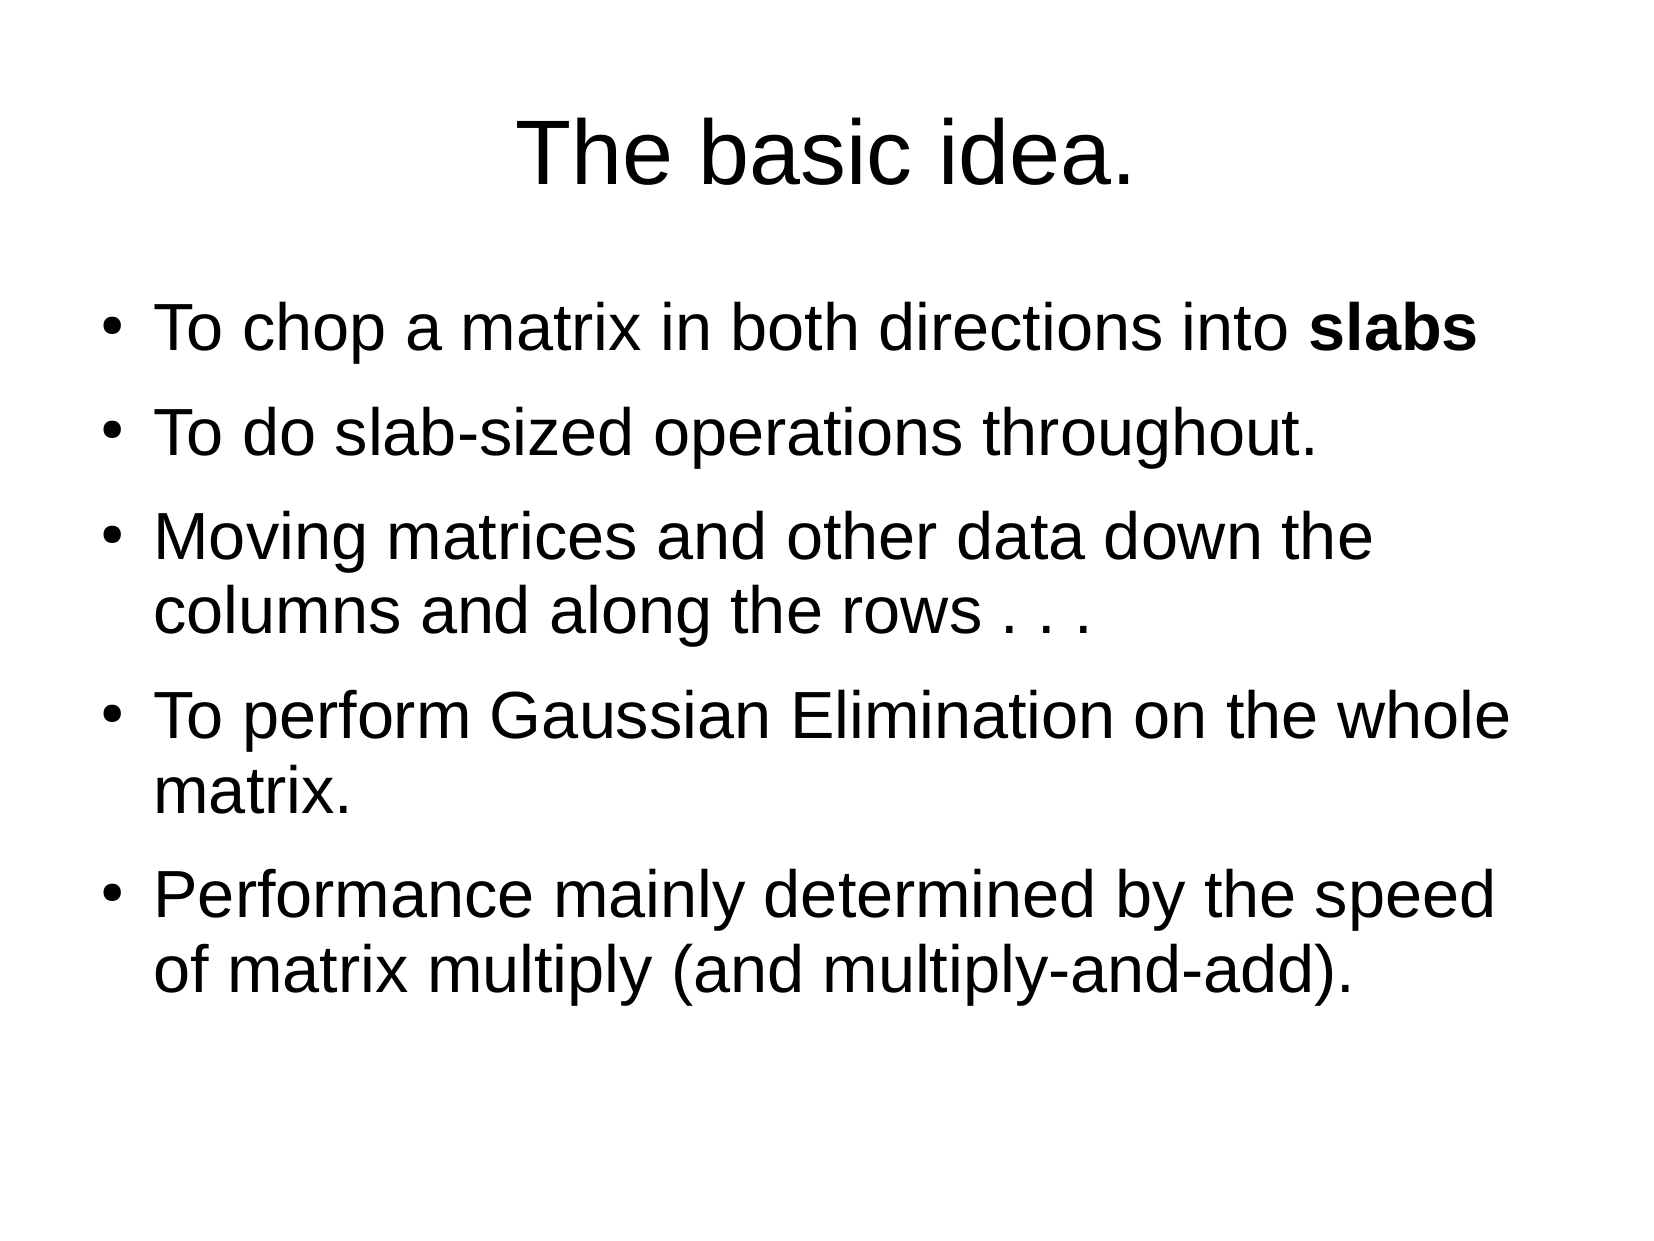

# The basic idea.
To chop a matrix in both directions into slabs
To do slab-sized operations throughout.
Moving matrices and other data down the columns and along the rows . . .
To perform Gaussian Elimination on the whole matrix.
Performance mainly determined by the speed of matrix multiply (and multiply-and-add).